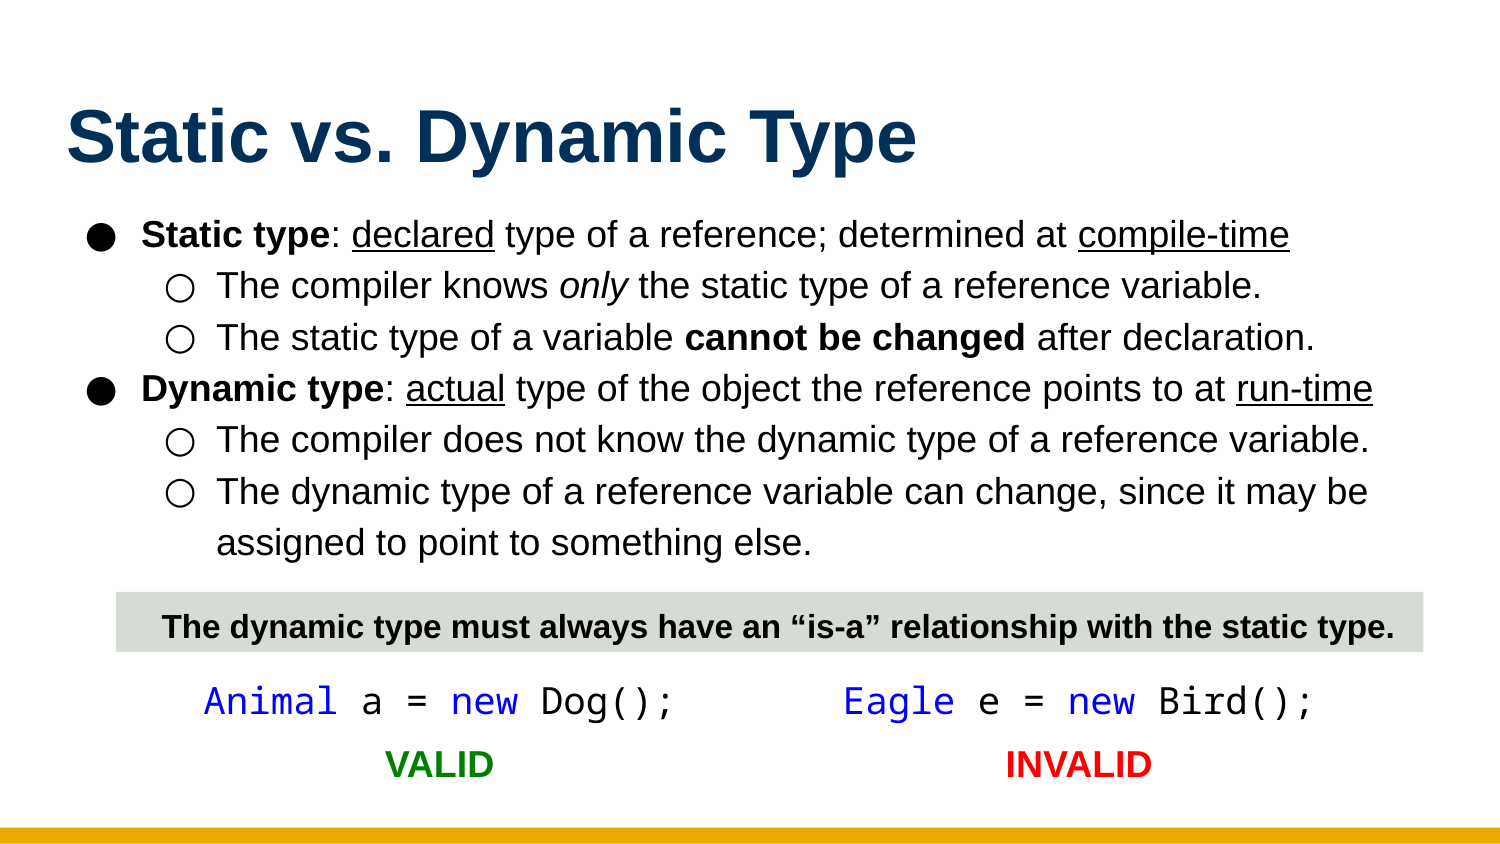

# Static vs. Dynamic Type
Static type: declared type of a reference; determined at compile-time
The compiler knows only the static type of a reference variable.
The static type of a variable cannot be changed after declaration.
Dynamic type: actual type of the object the reference points to at run-time
The compiler does not know the dynamic type of a reference variable.
The dynamic type of a reference variable can change, since it may be assigned to point to something else.
The dynamic type must always have an “is-a” relationship with the static type.
Animal a = new Dog();
Eagle e = new Bird();
VALID
INVALID